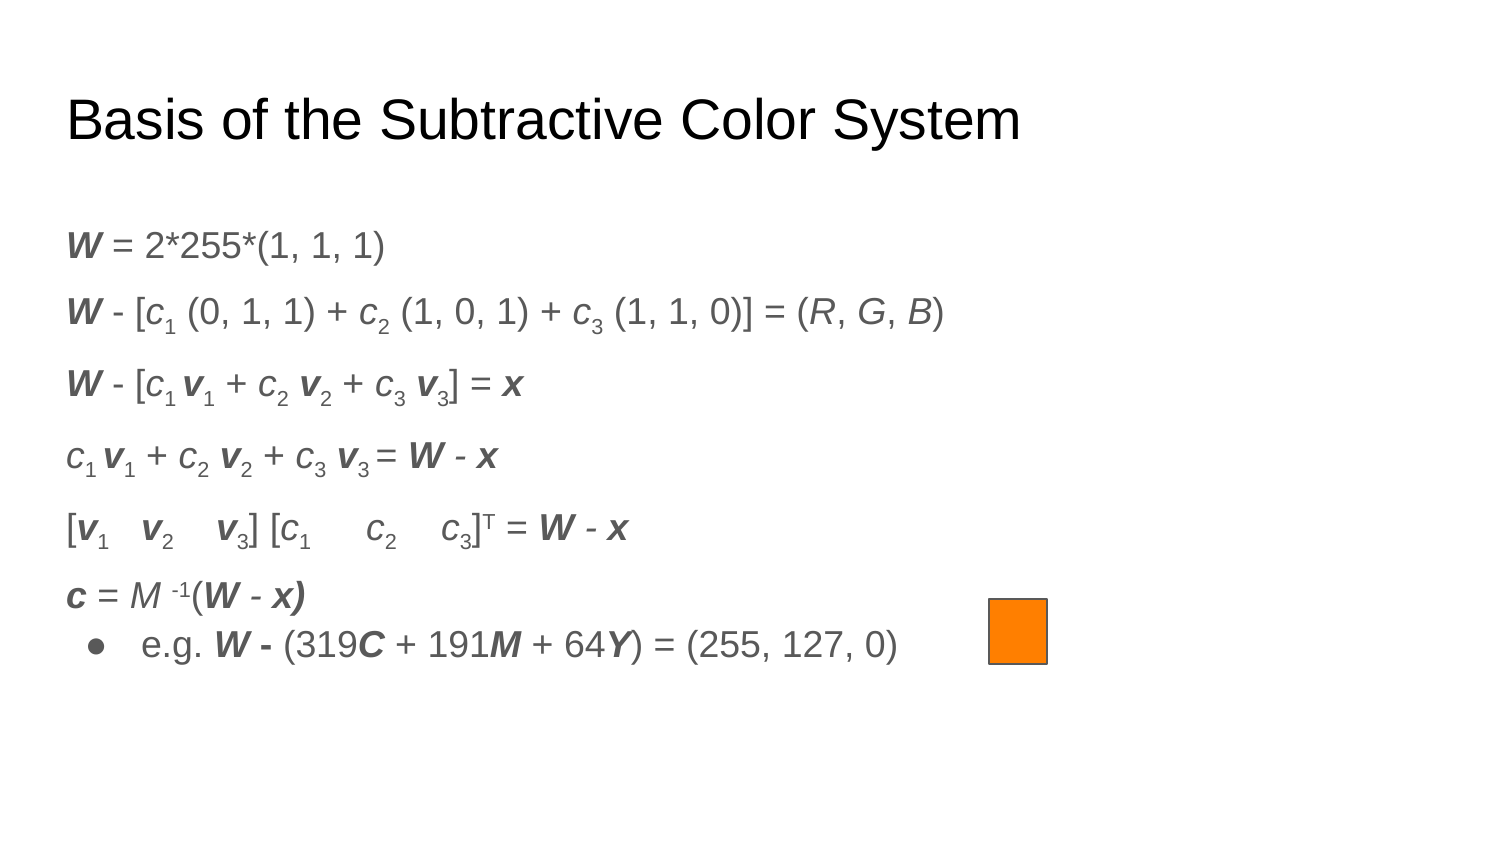

# Basis of the Subtractive Color System
W = 2*255*(1, 1, 1)
W - [c1 (0, 1, 1) + c2 (1, 0, 1) + c3 (1, 1, 0)] = (R, G, B)
W - [c1 v1 + c2 v2 + c3 v3] = x
c1 v1 + c2 v2 + c3 v3 = W - x
[v1	v2	v3] [c1	c2	c3]T = W - x
c = M -1(W - x)
e.g. W - (319C + 191M + 64Y) = (255, 127, 0)